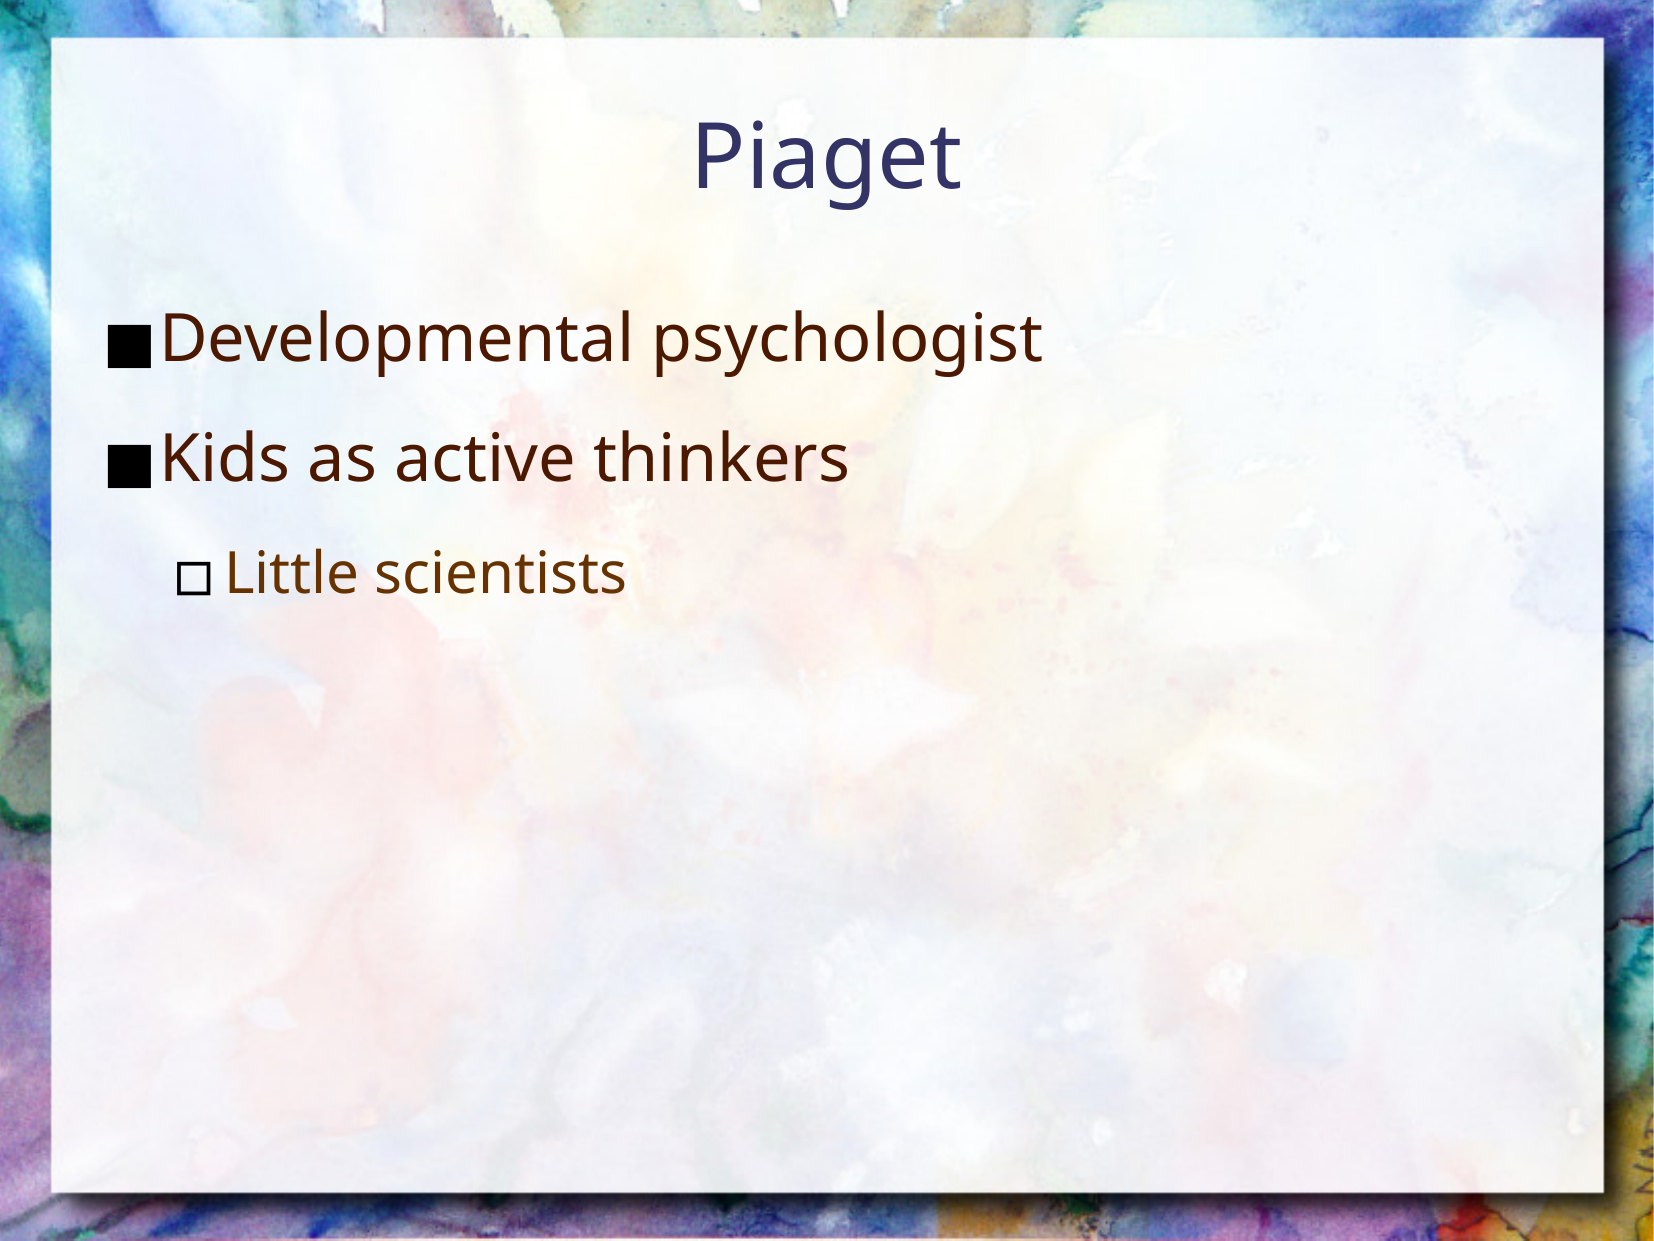

# Piaget
Developmental psychologist
Kids as active thinkers
Little scientists